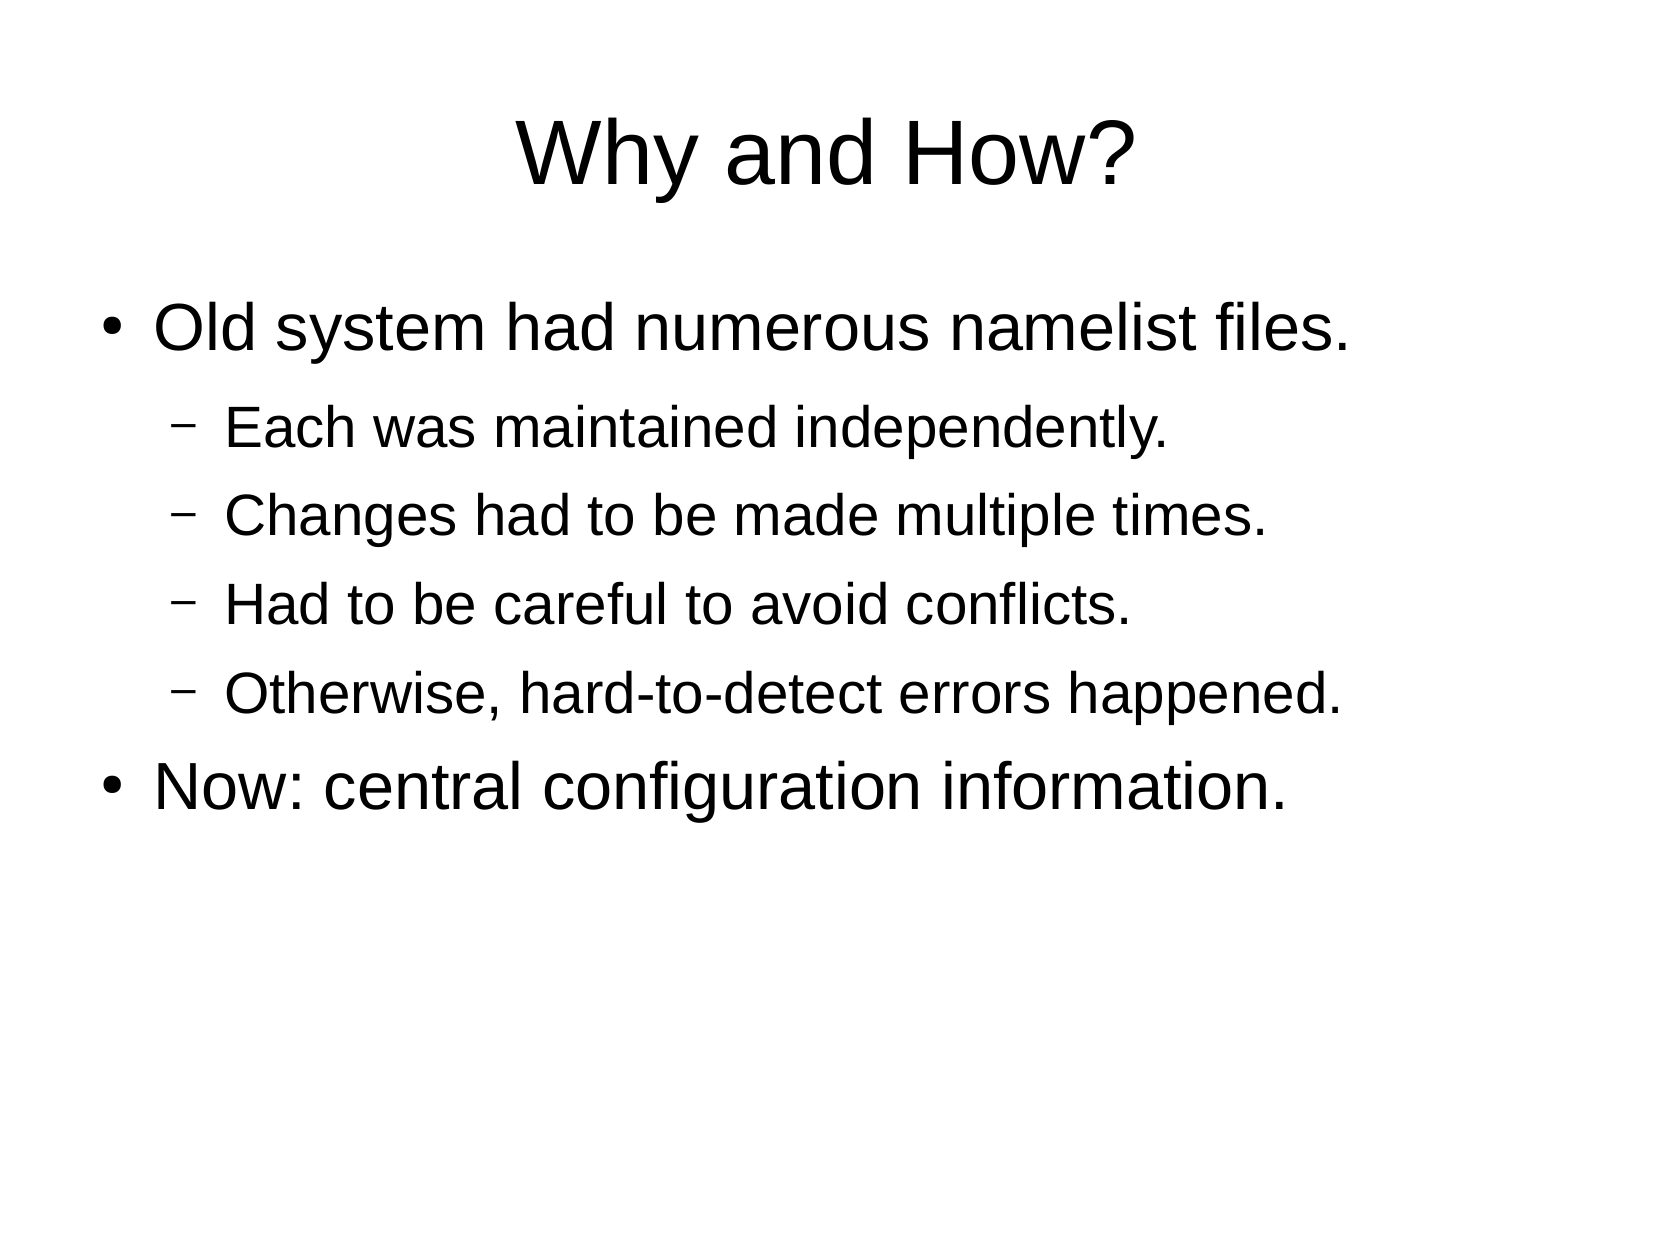

# Why and How?
Old system had numerous namelist files.
Each was maintained independently.
Changes had to be made multiple times.
Had to be careful to avoid conflicts.
Otherwise, hard-to-detect errors happened.
Now: central configuration information.